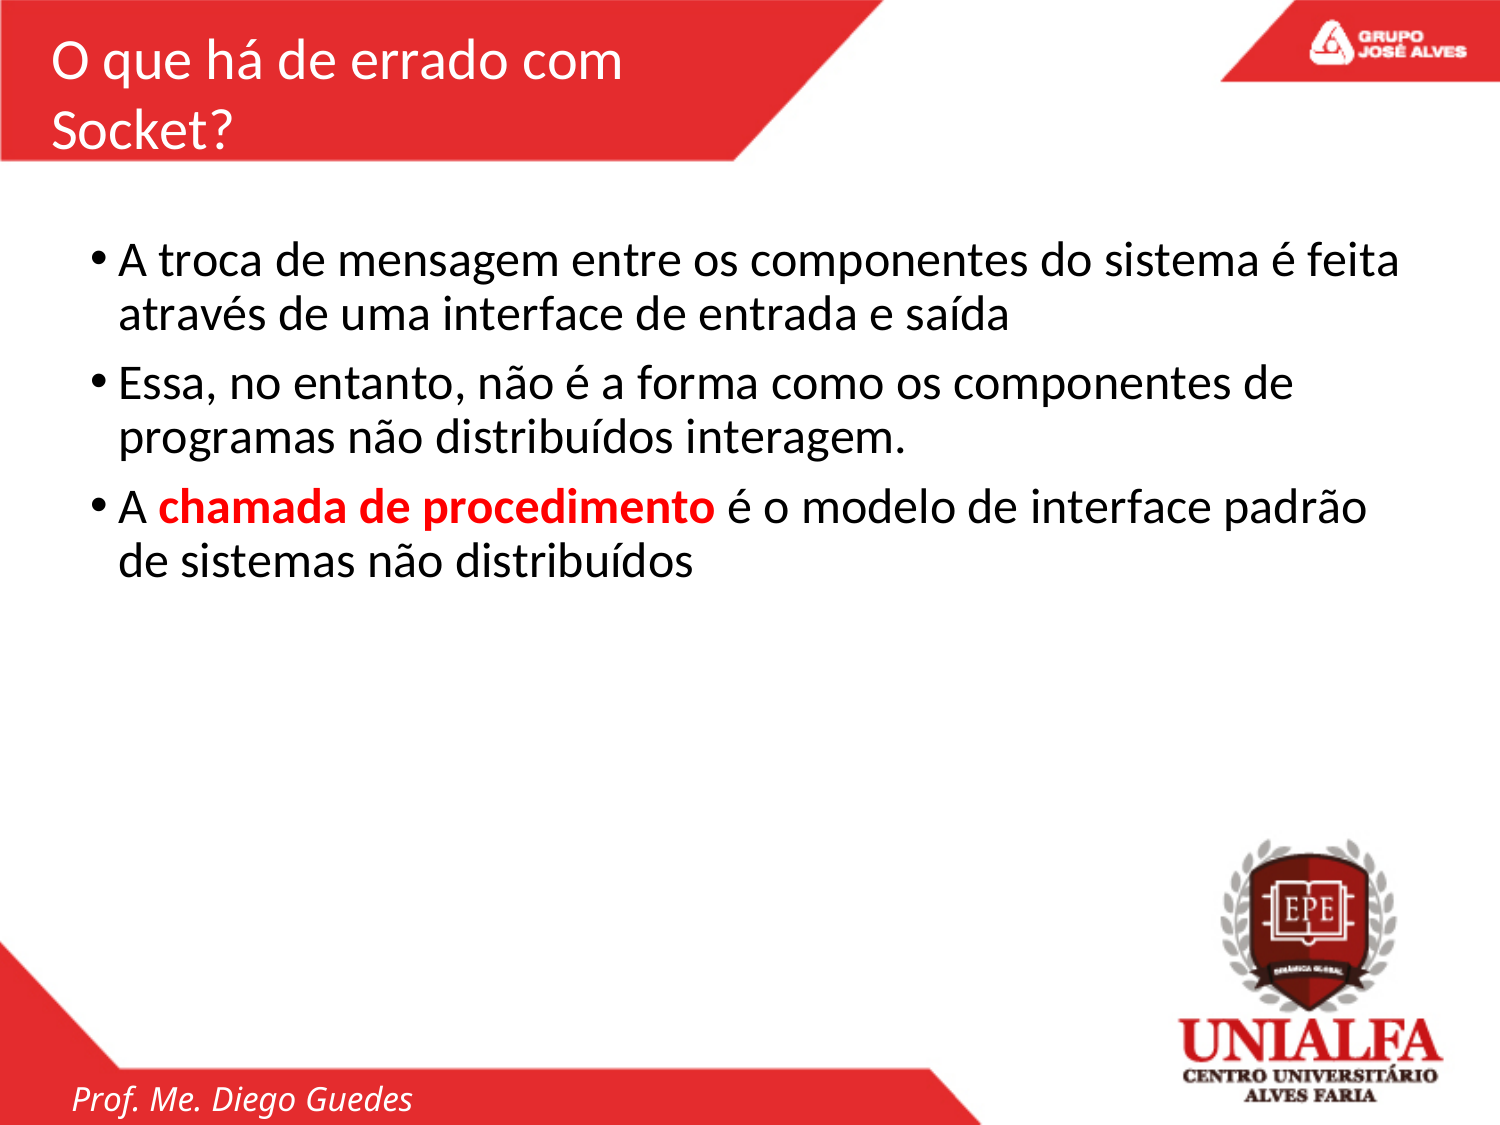

O que há de errado com Socket?
# A troca de mensagem entre os componentes do sistema é feita através de uma interface de entrada e saída
Essa, no entanto, não é a forma como os componentes de programas não distribuídos interagem.
A chamada de procedimento é o modelo de interface padrão de sistemas não distribuídos
Prof. Me. Diego Guedes